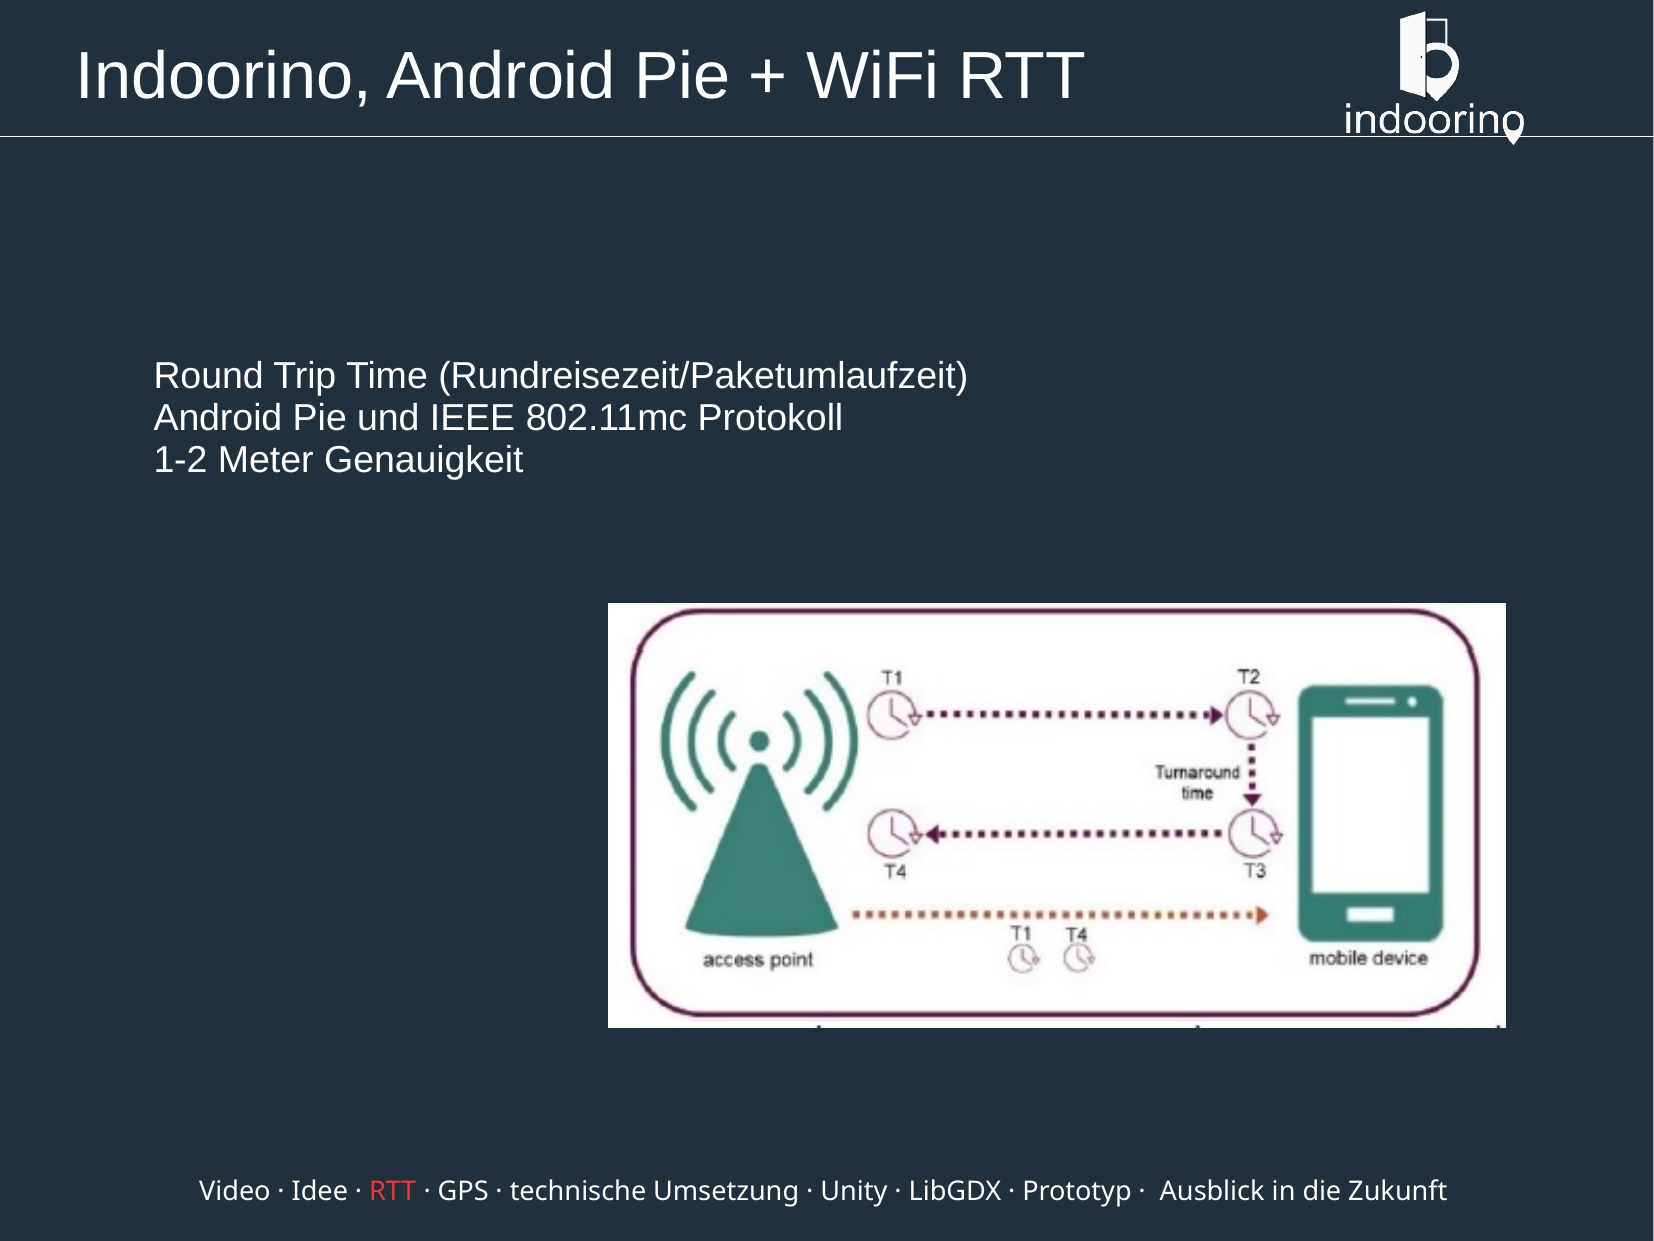

Indoorino, Android Pie + WiFi RTT
Round Trip Time (Rundreisezeit/Paketumlaufzeit)
Android Pie und IEEE 802.11mc Protokoll
1-2 Meter Genauigkeit
Video · Idee · RTT · GPS · technische Umsetzung · Unity · LibGDX · Prototyp · Ausblick in die Zukunft